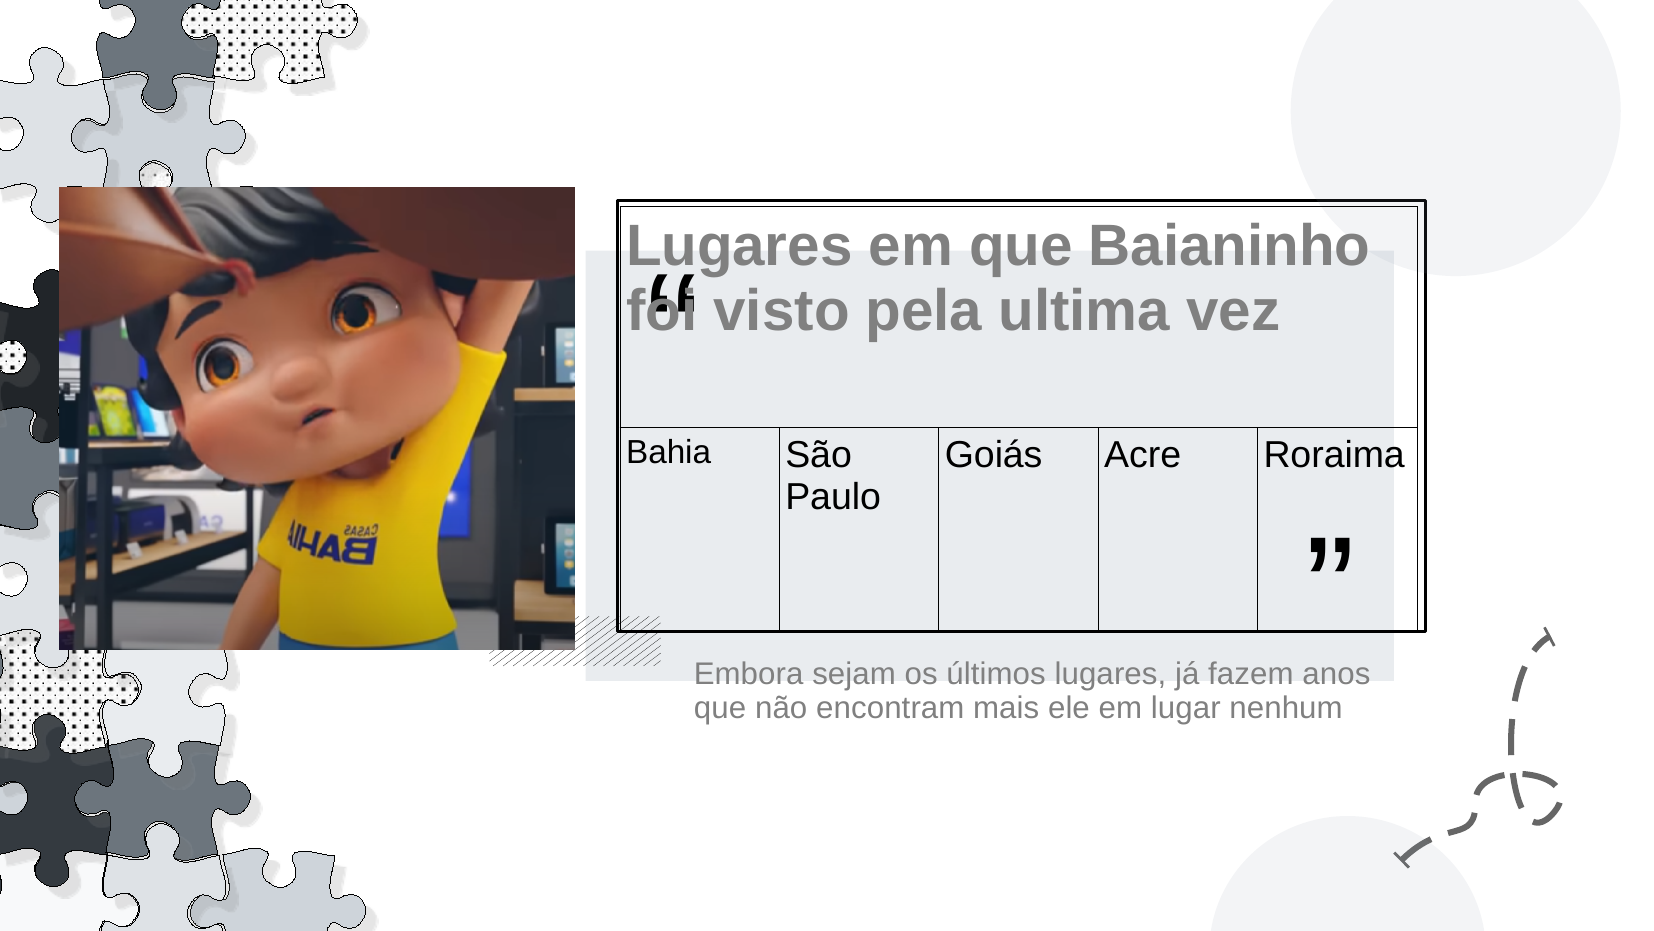

| Lugares em que Baianinho foi visto pela ultima vez | | | | |
| --- | --- | --- | --- | --- |
| Bahia | São Paulo | Goiás | Acre | Roraima |
Embora sejam os últimos lugares, já fazem anos que não encontram mais ele em lugar nenhum